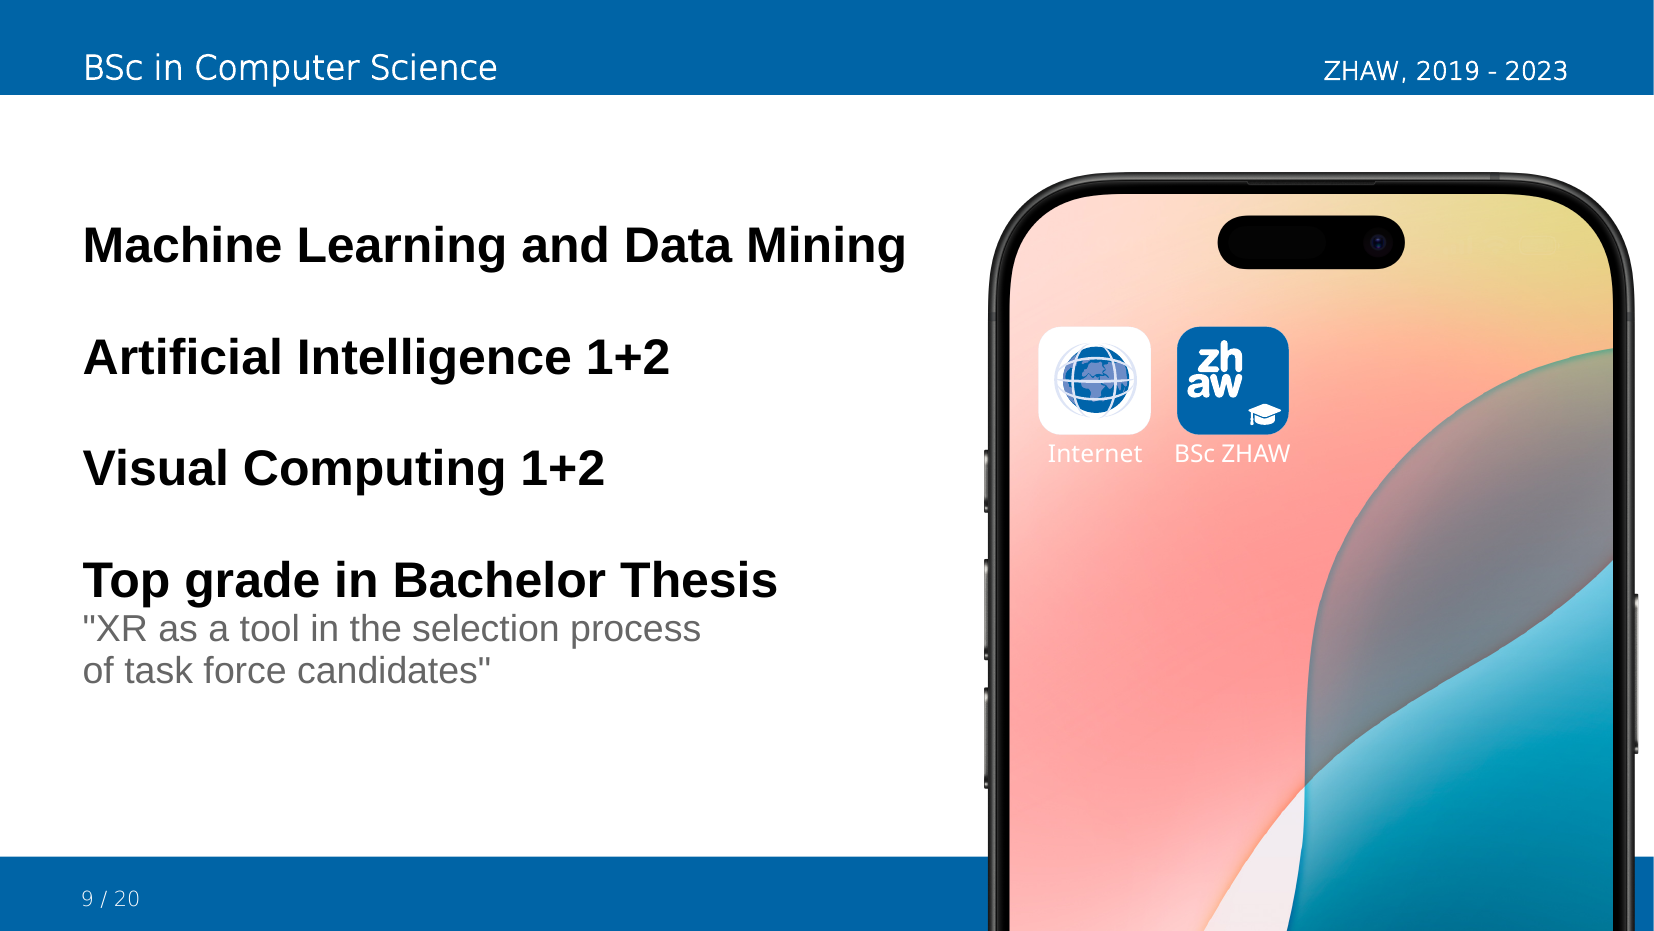

ZHAW, 2019 - 2023
# BSc in Computer Science
Machine Learning and Data Mining
Artificial Intelligence 1+2
Visual Computing 1+2
Top grade in Bachelor Thesis
"XR as a tool in the selection process
of task force candidates"
9